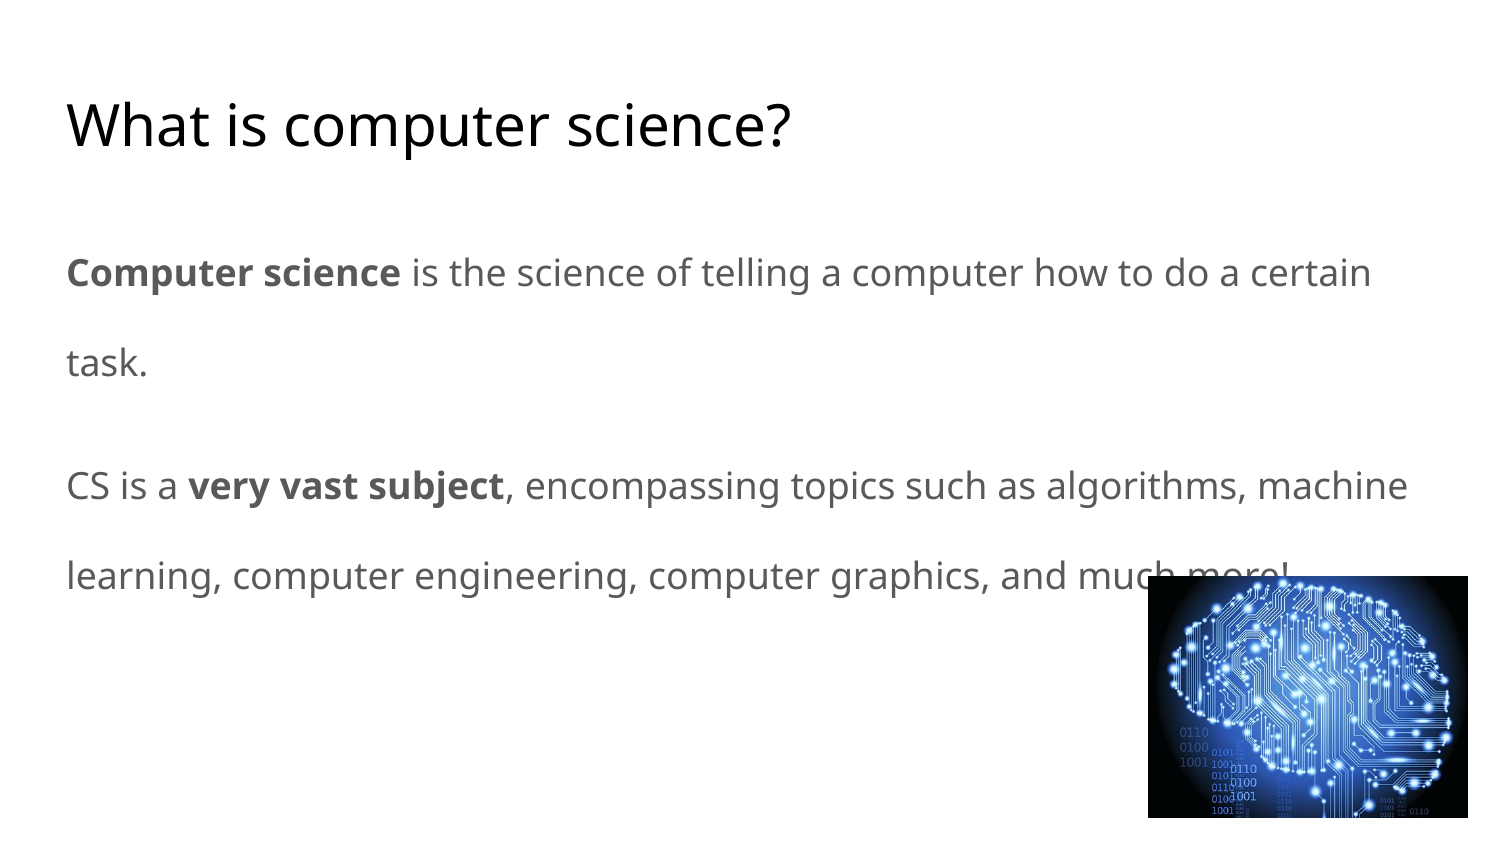

# What is computer science?
Computer science is the science of telling a computer how to do a certain task.
CS is a very vast subject, encompassing topics such as algorithms, machine learning, computer engineering, computer graphics, and much more!